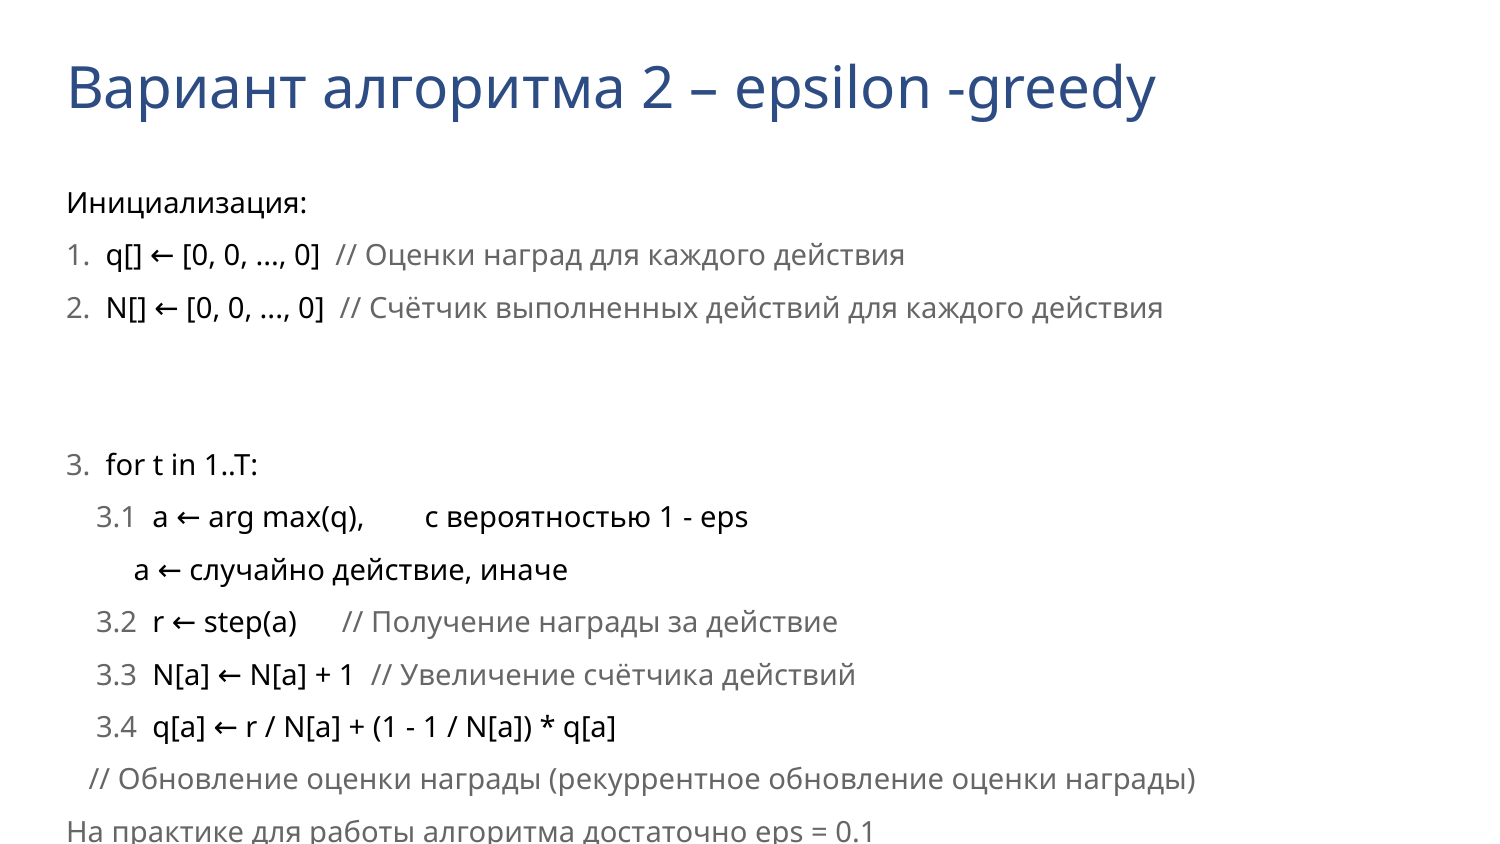

# Вариант алгоритма 2 – epsilon -greedy
Инициализация:
1. q[] ← [0, 0, ..., 0] // Оценки наград для каждого действия
2. N[] ← [0, 0, ..., 0] // Счётчик выполненных действий для каждого действия
3. for t in 1..T:
 3.1 a ← arg max(q), c вероятностью 1 - eps
 a ← случайно действие, иначе
 3.2 r ← step(a) // Получение награды за действие
 3.3 N[a] ← N[a] + 1 // Увеличение счётчика действий
 3.4 q[a] ← r / N[a] + (1 - 1 / N[a]) * q[a]
 // Обновление оценки награды (рекуррентное обновление оценки награды)
На практике для работы алгоритма достаточно eps = 0.1